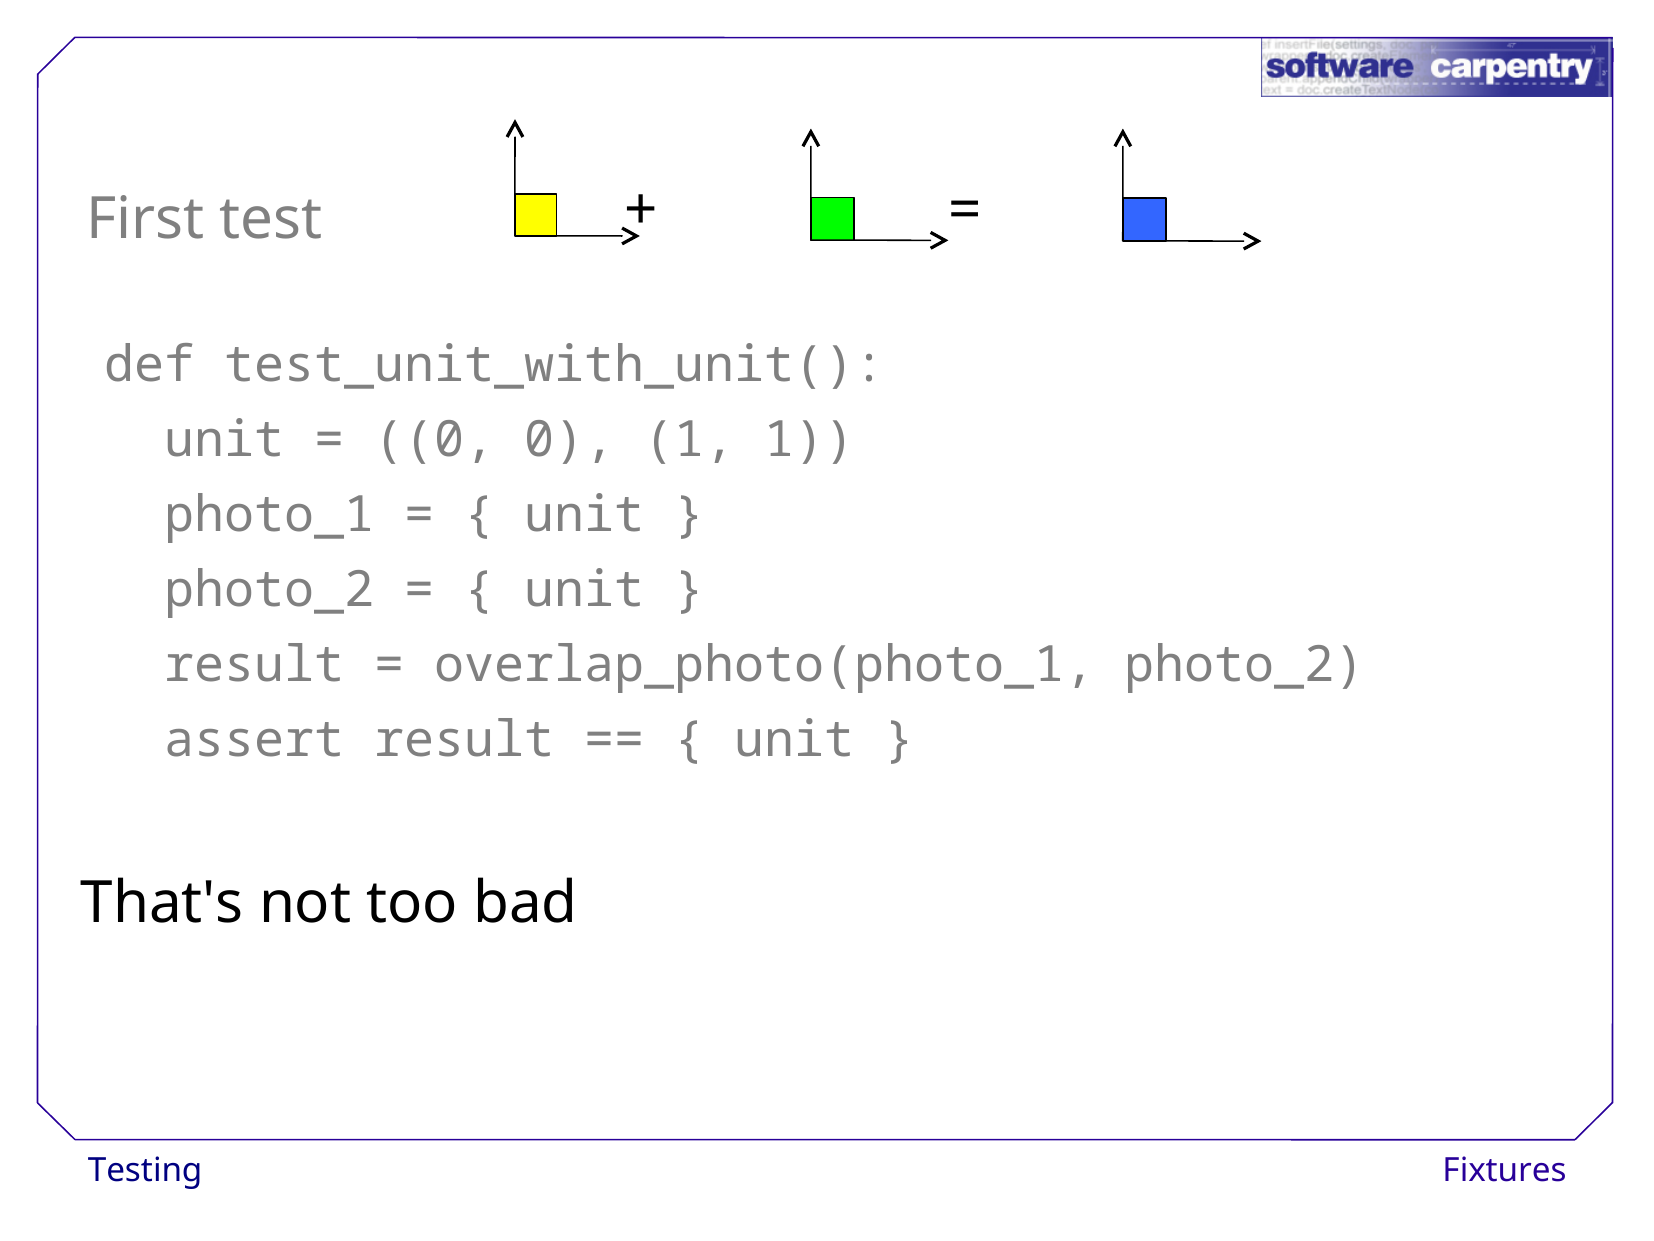

+
=
First test
def test_unit_with_unit():
 unit = ((0, 0), (1, 1))
 photo_1 = { unit }
 photo_2 = { unit }
 result = overlap_photo(photo_1, photo_2)
 assert result == { unit }
That's not too bad